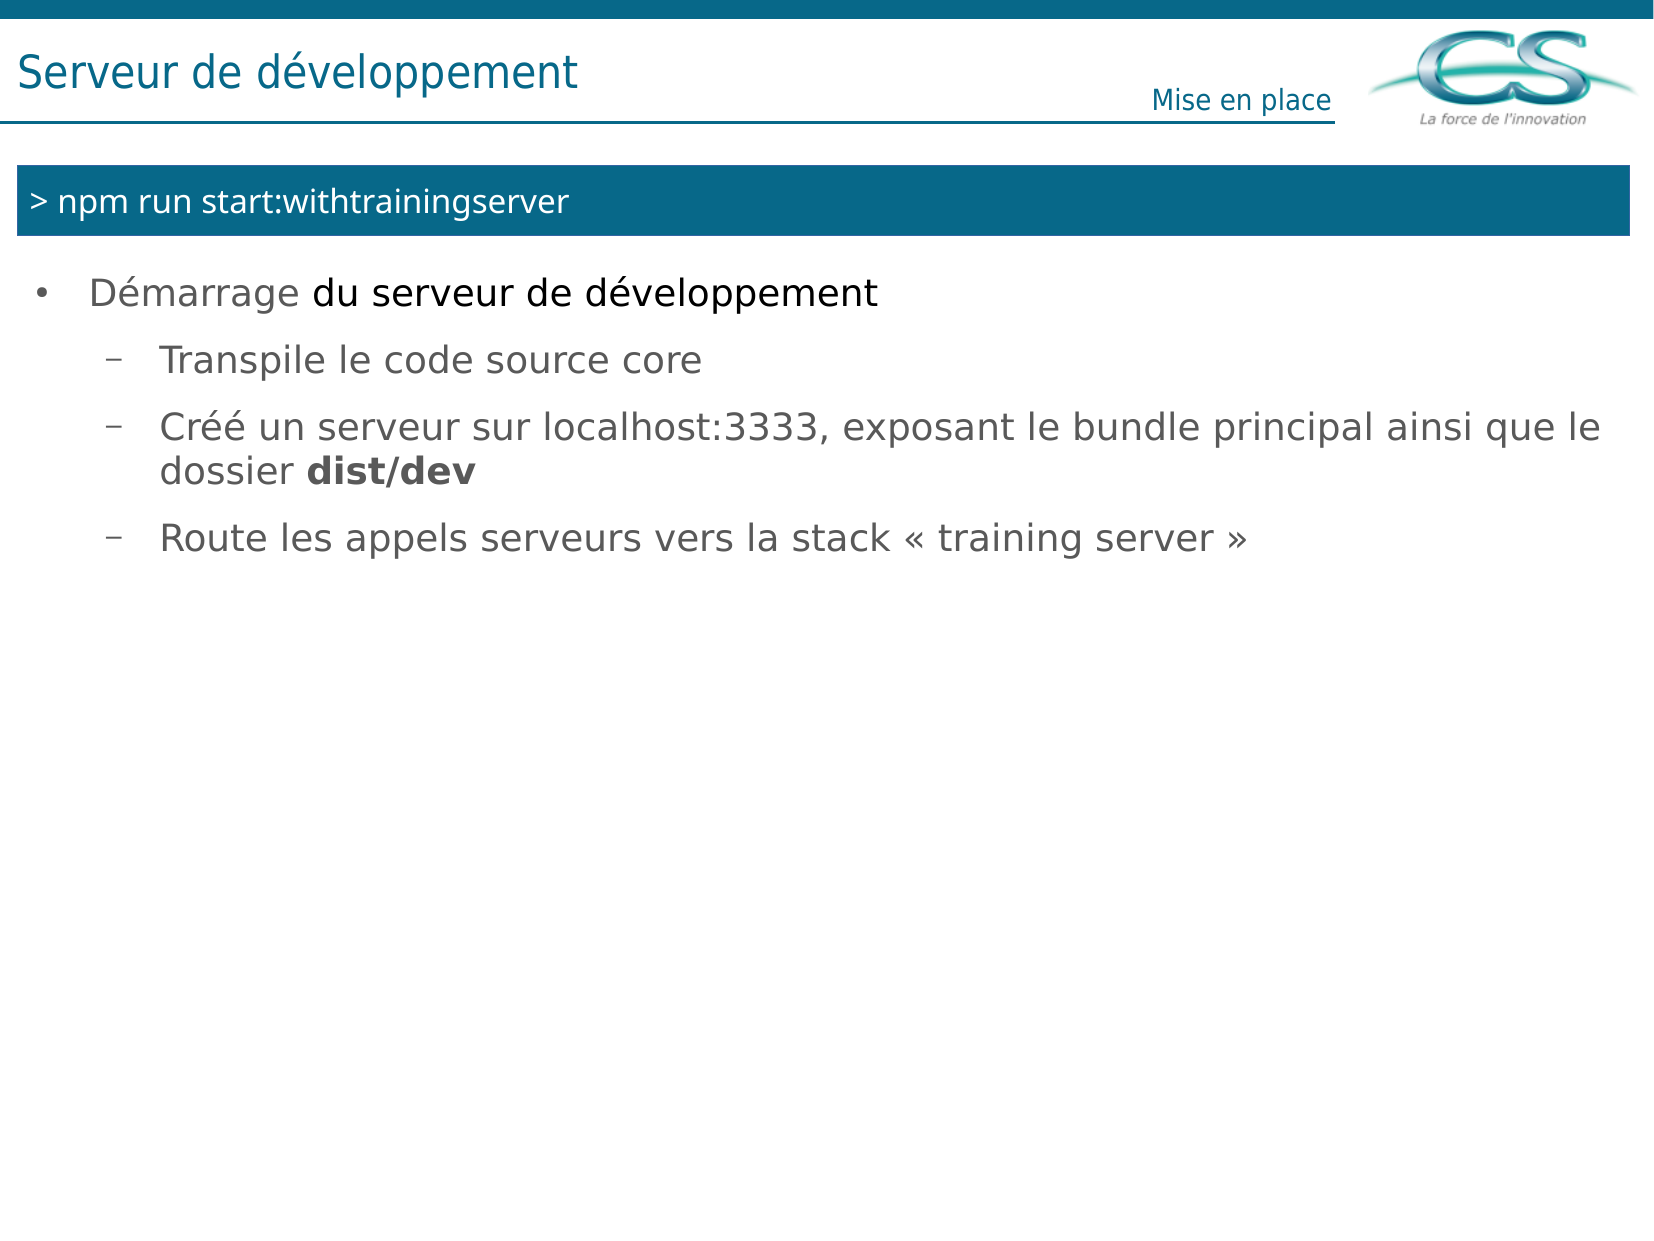

Serveur de développement
Mise en place
> npm run start:withtrainingserver
# Démarrage du serveur de développement
Transpile le code source core
Créé un serveur sur localhost:3333, exposant le bundle principal ainsi que le dossier dist/dev
Route les appels serveurs vers la stack « training server »